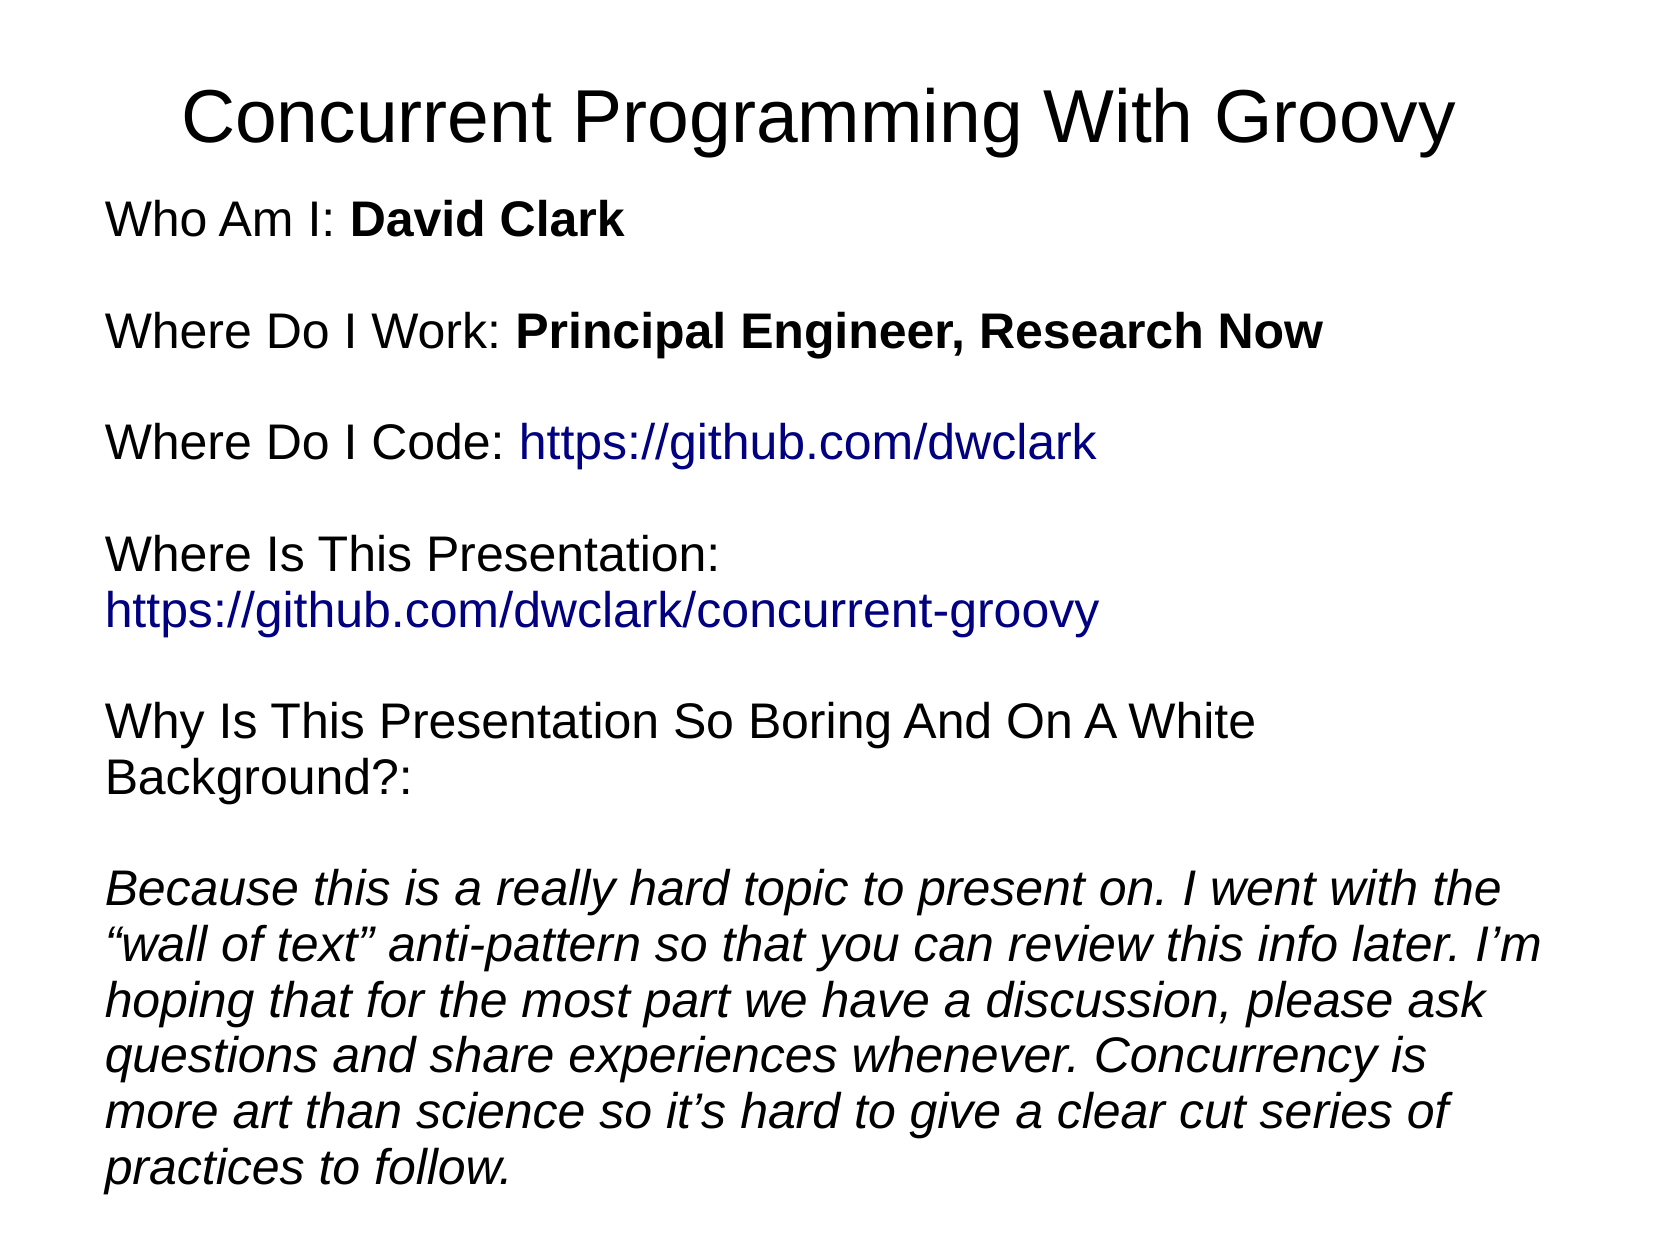

# Concurrent Programming With Groovy
Who Am I: David Clark
Where Do I Work: Principal Engineer, Research Now
Where Do I Code: https://github.com/dwclark
Where Is This Presentation: https://github.com/dwclark/concurrent-groovy
Why Is This Presentation So Boring And On A White Background?:
Because this is a really hard topic to present on. I went with the “wall of text” anti-pattern so that you can review this info later. I’m hoping that for the most part we have a discussion, please ask questions and share experiences whenever. Concurrency is more art than science so it’s hard to give a clear cut series of practices to follow.